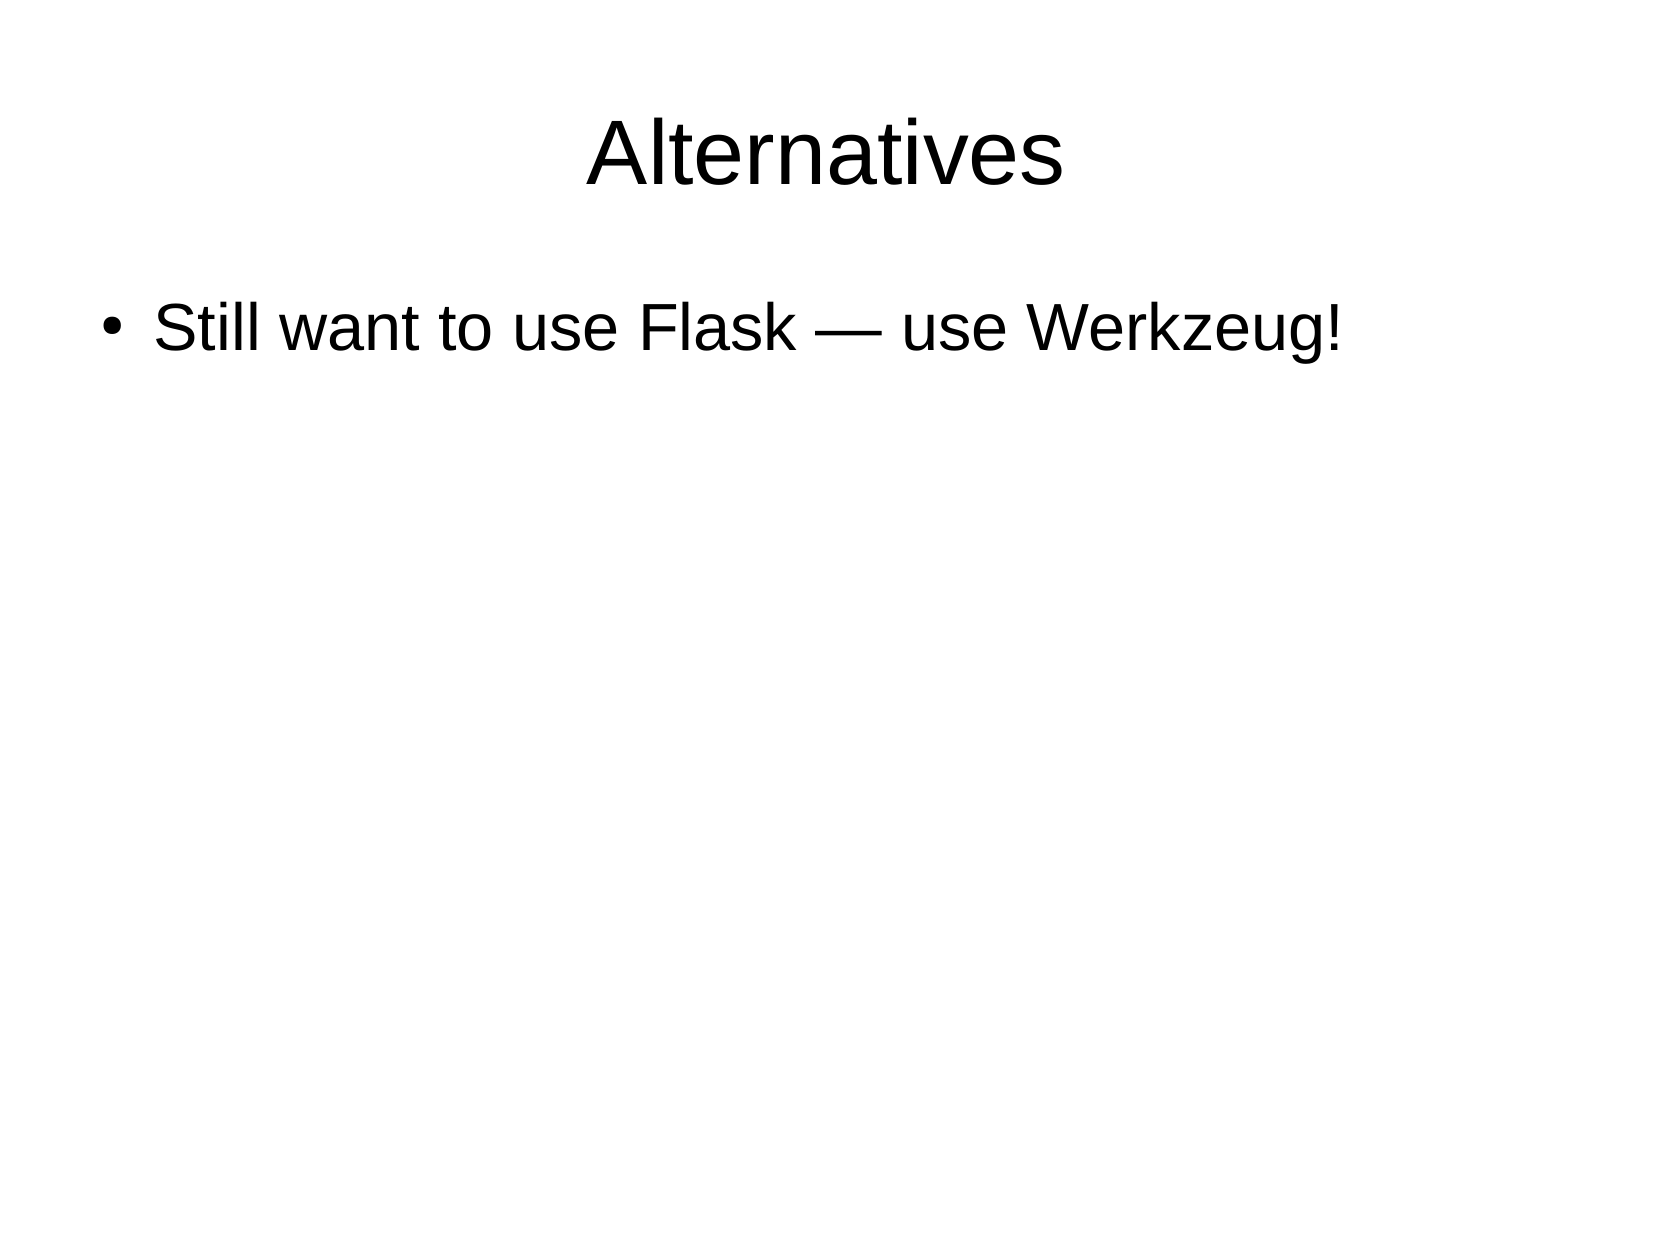

# Alternatives
Still want to use Flask — use Werkzeug!